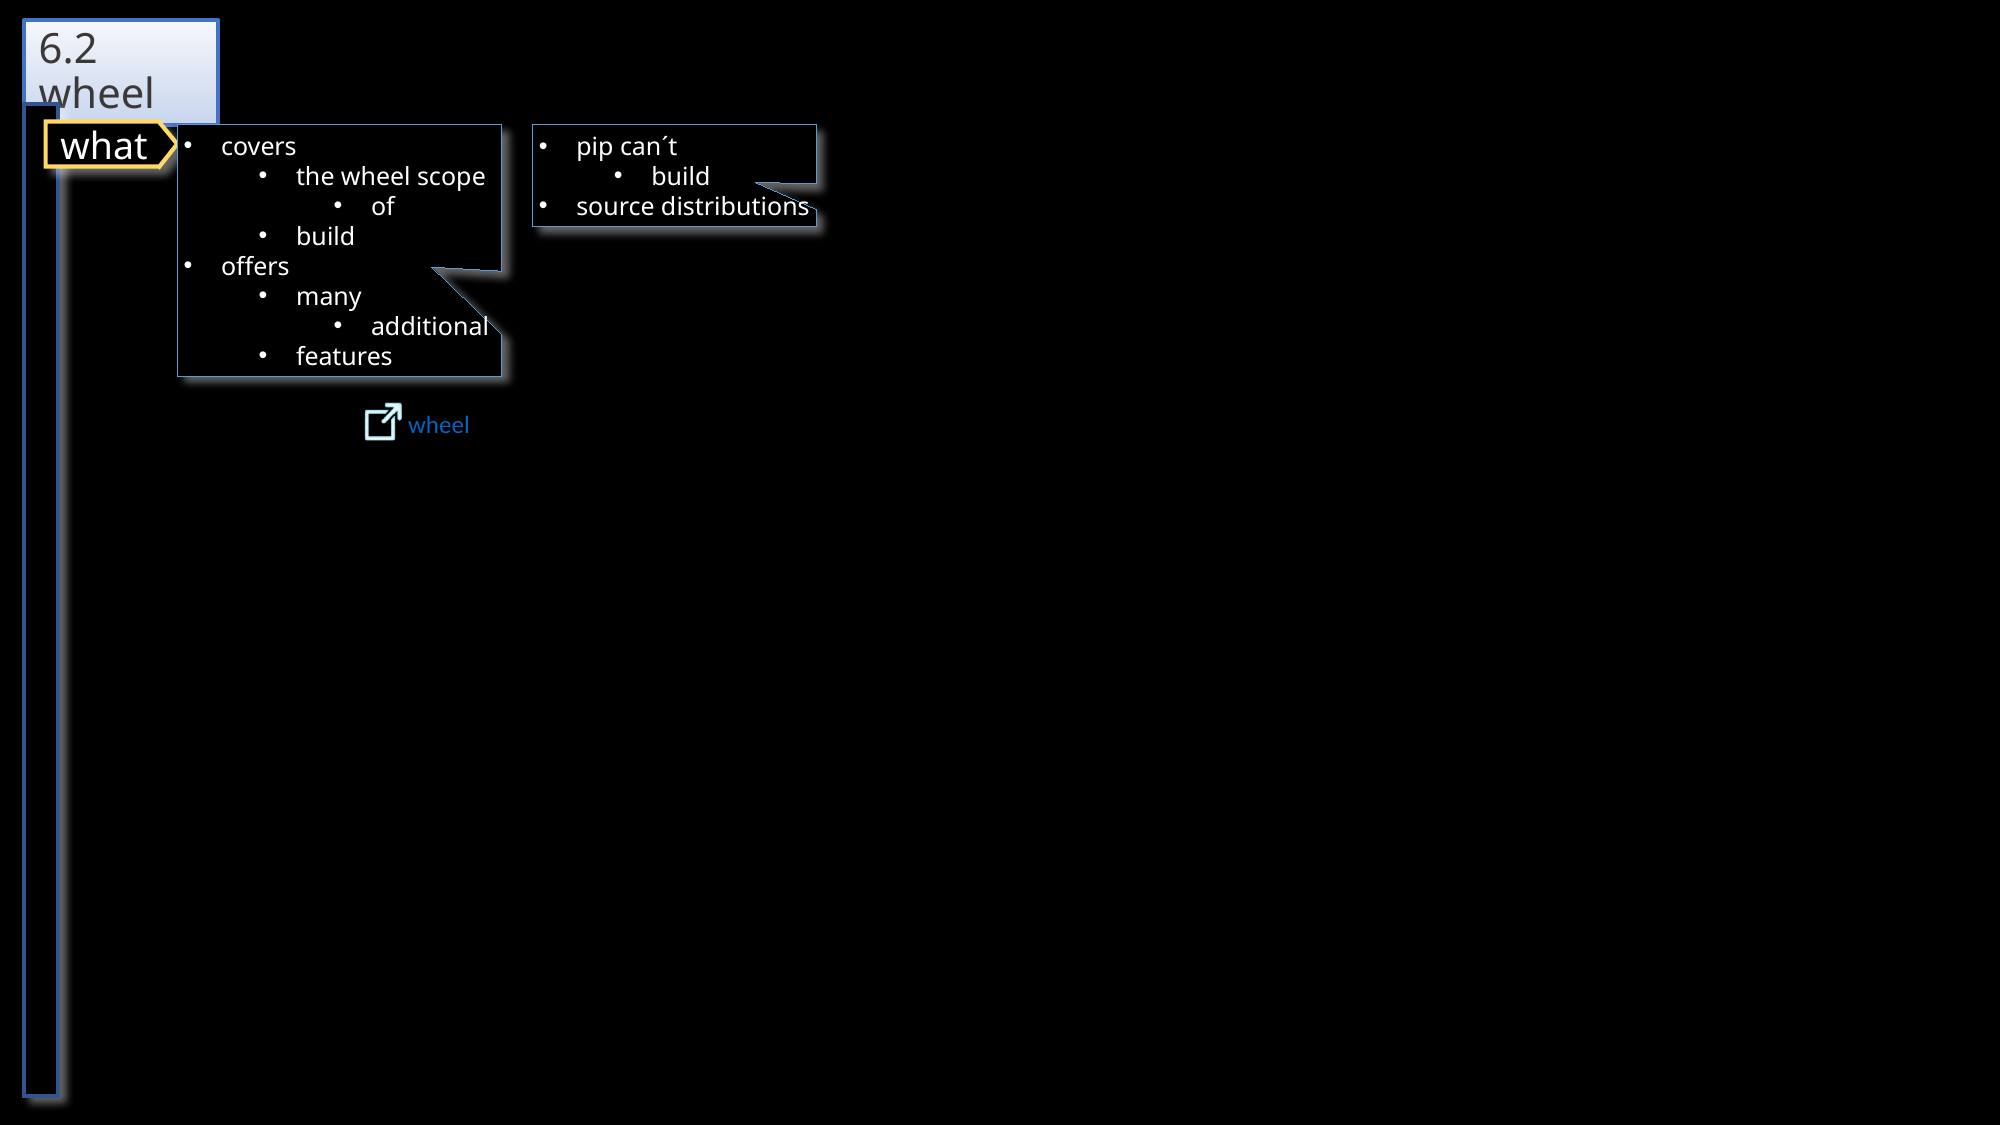

# 6.2 wheel
what
covers
the wheel scope
of
build
offers
many
additional
features
pip can´t
build
source distributions
wheel